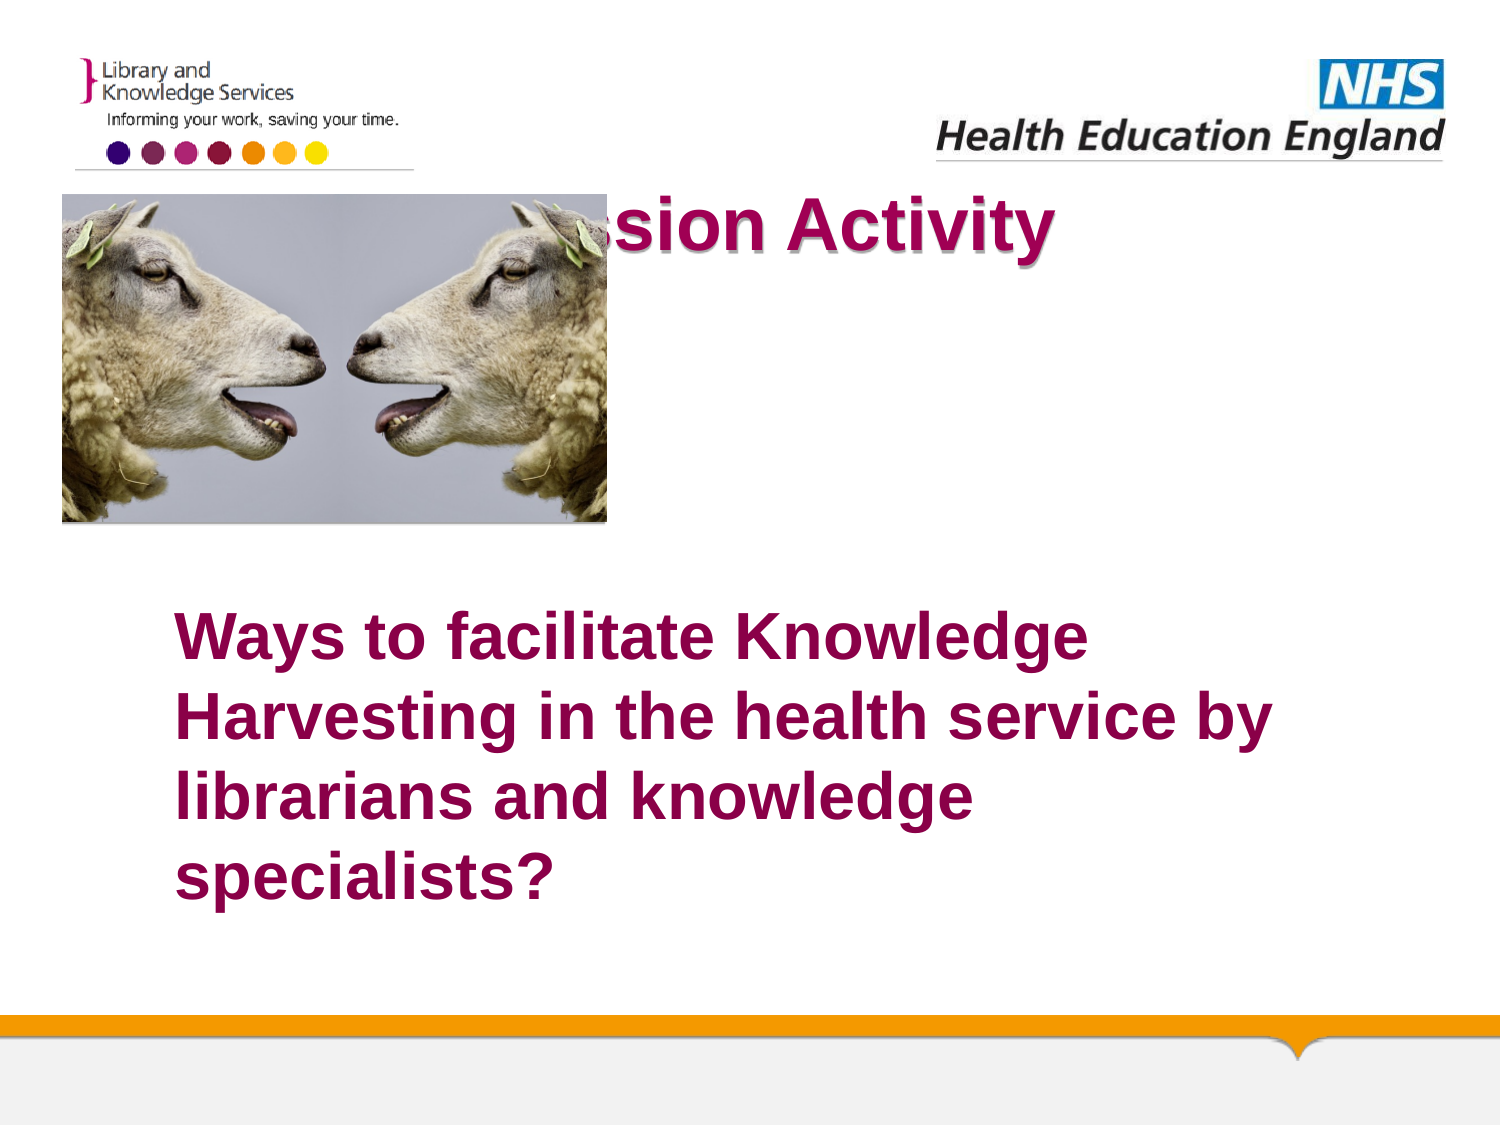

# Discussion Activity
Ways to facilitate Knowledge Harvesting in the health service by librarians and knowledge specialists?